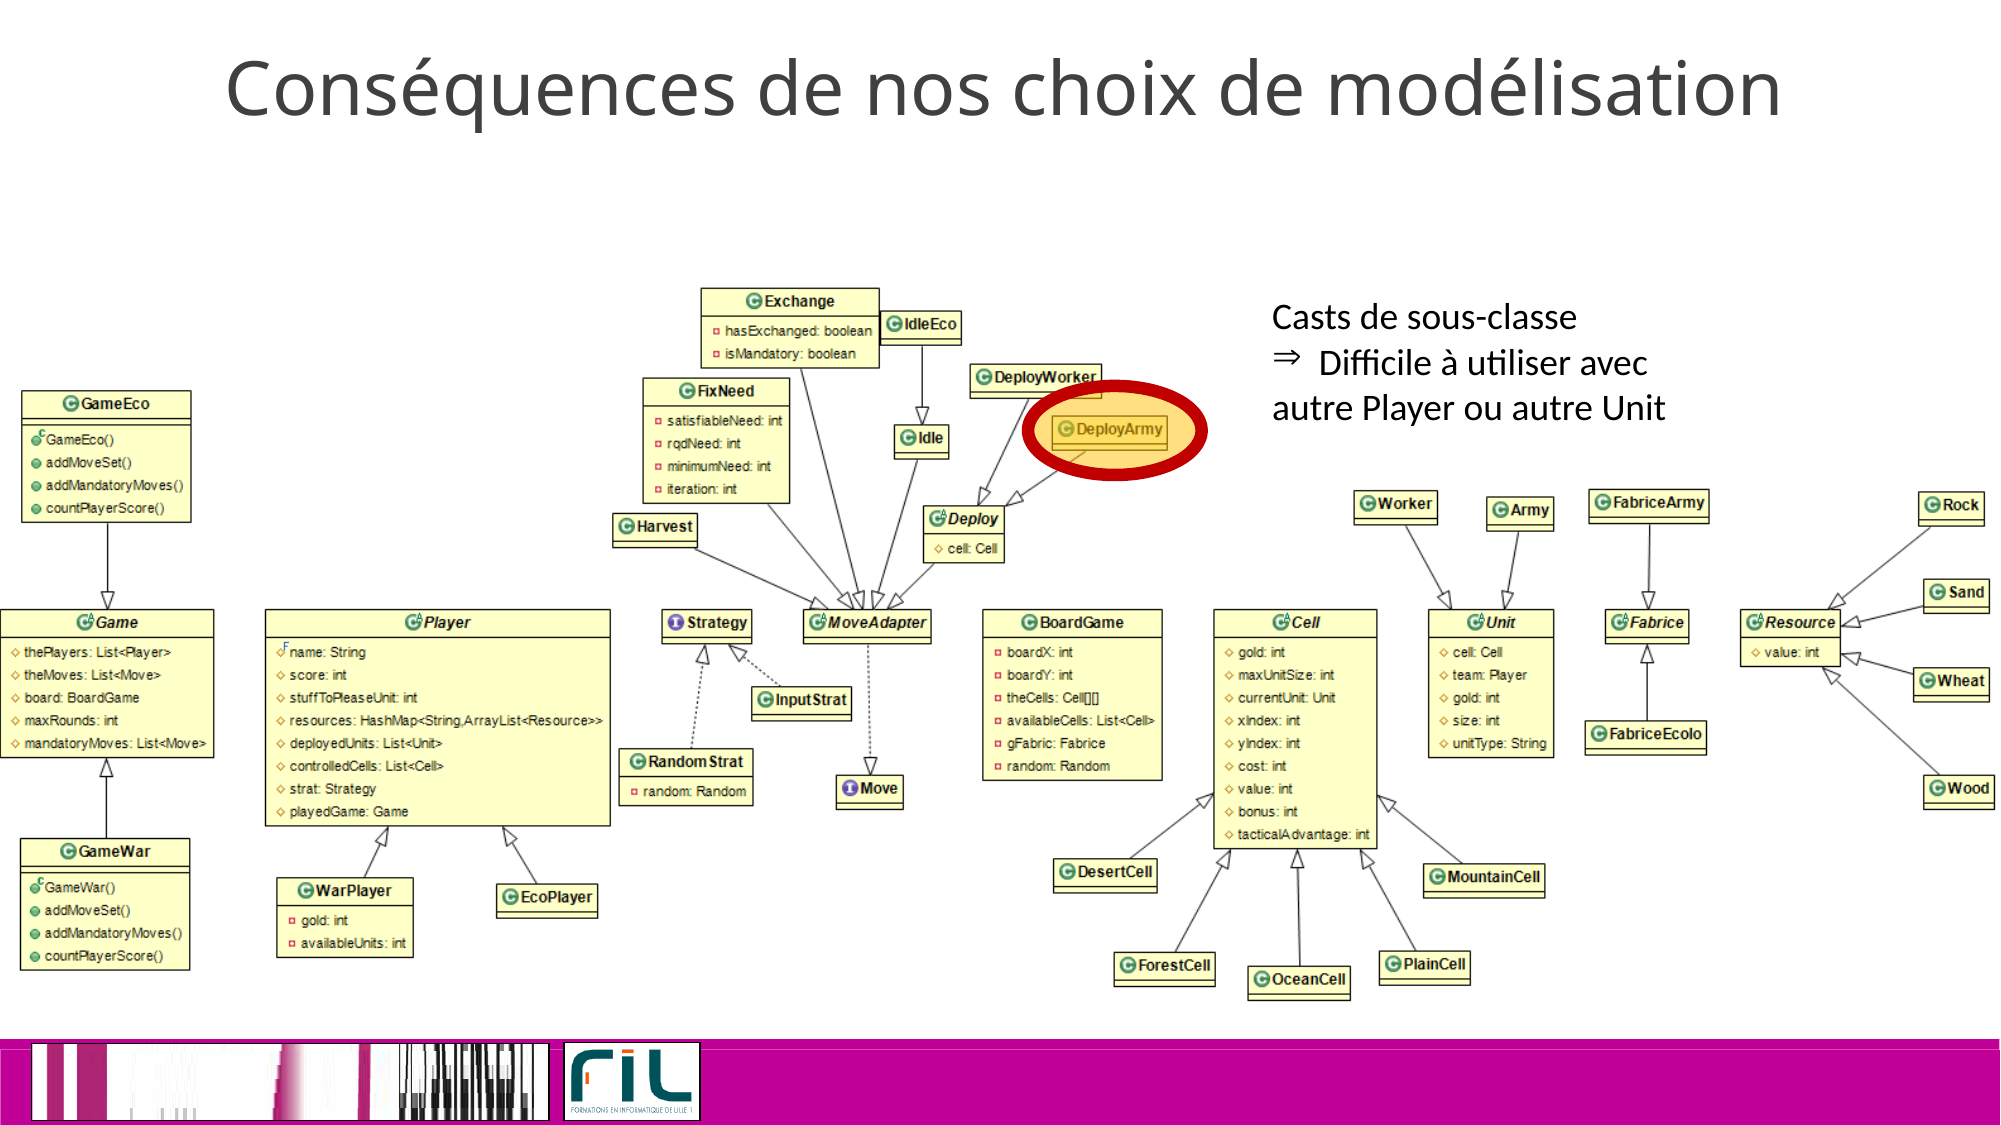

# Conséquences de nos choix de modélisation
Casts de sous-classe
Difficile à utiliser avec
autre Player ou autre Unit